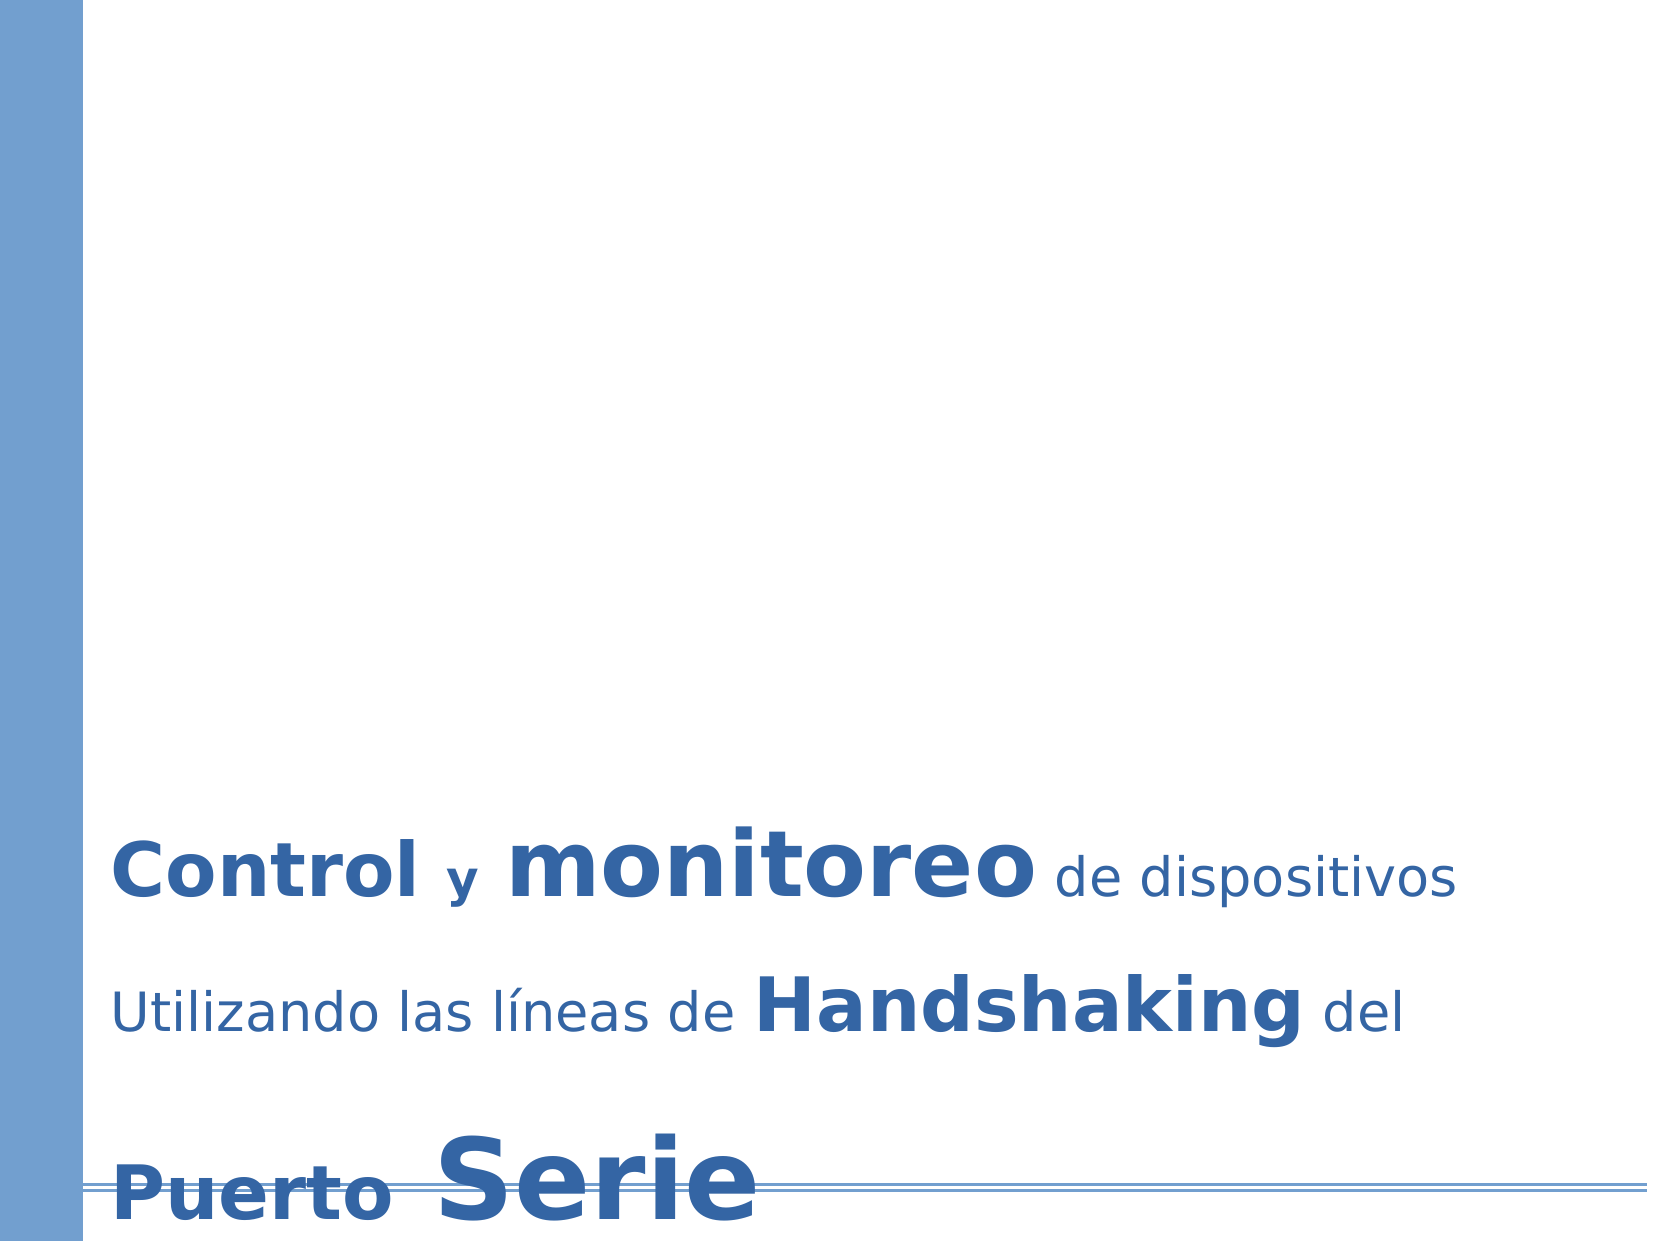

Control y monitoreo de dispositivos
Utilizando las líneas de Handshaking del
Puerto Serie